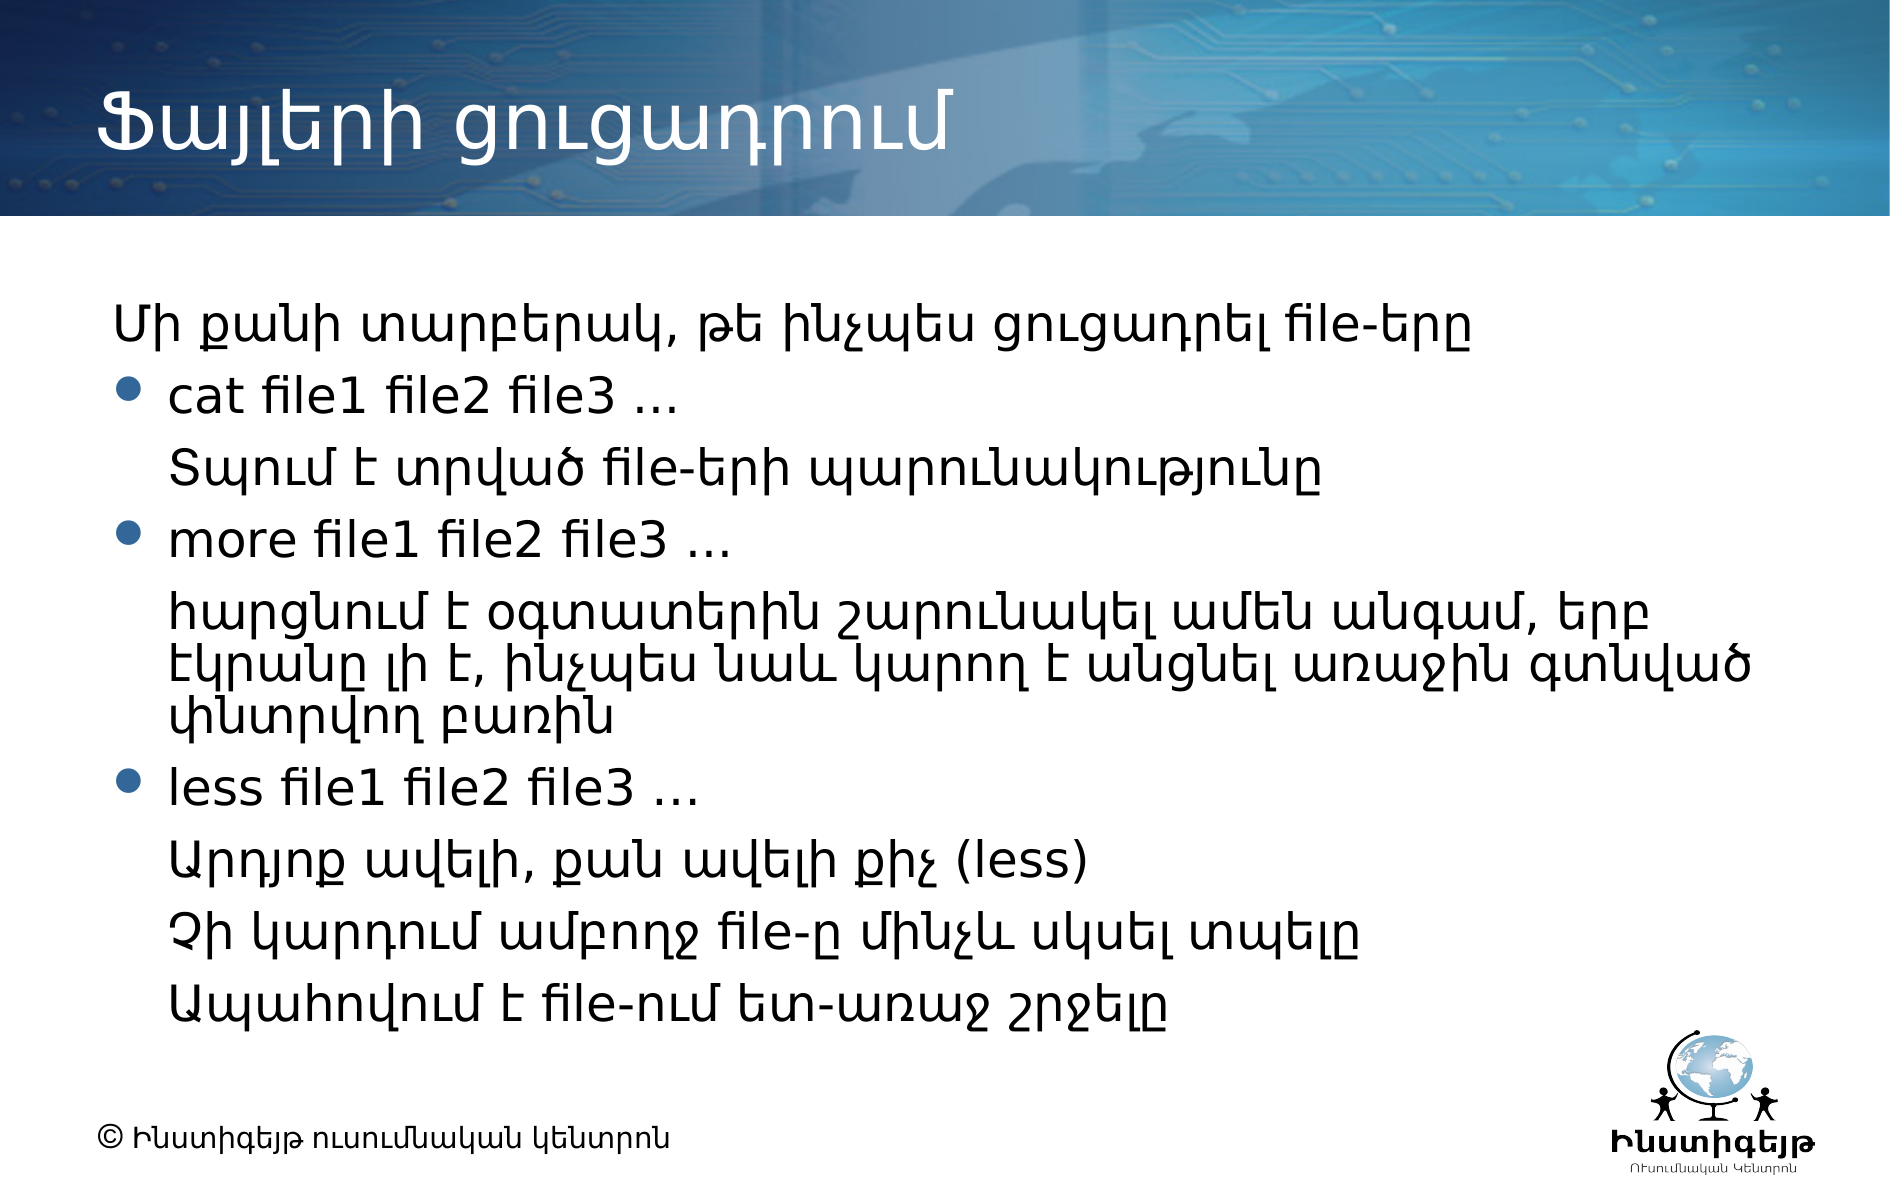

# Ֆայլերի ցուցադրում
Մի քանի տարբերակ, թե ինչպես ցուցադրել file-երը
cat file1 file2 file3 ...
Տպում է տրված file-երի պարունակությունը
more file1 file2 file3 ...
հարցնում է օգտատերին շարունակել ամեն անգամ, երբ էկրանը լի է, ինչպես նաև կարող է անցնել առաջին գտնված փնտրվող բառին
less file1 file2 file3 …
Արդյոք ավելի, քան ավելի քիչ (less)
Չի կարդում ամբողջ file-ը մինչև սկսել տպելը
Ապահովում է file-ում ետ-առաջ շրջելը